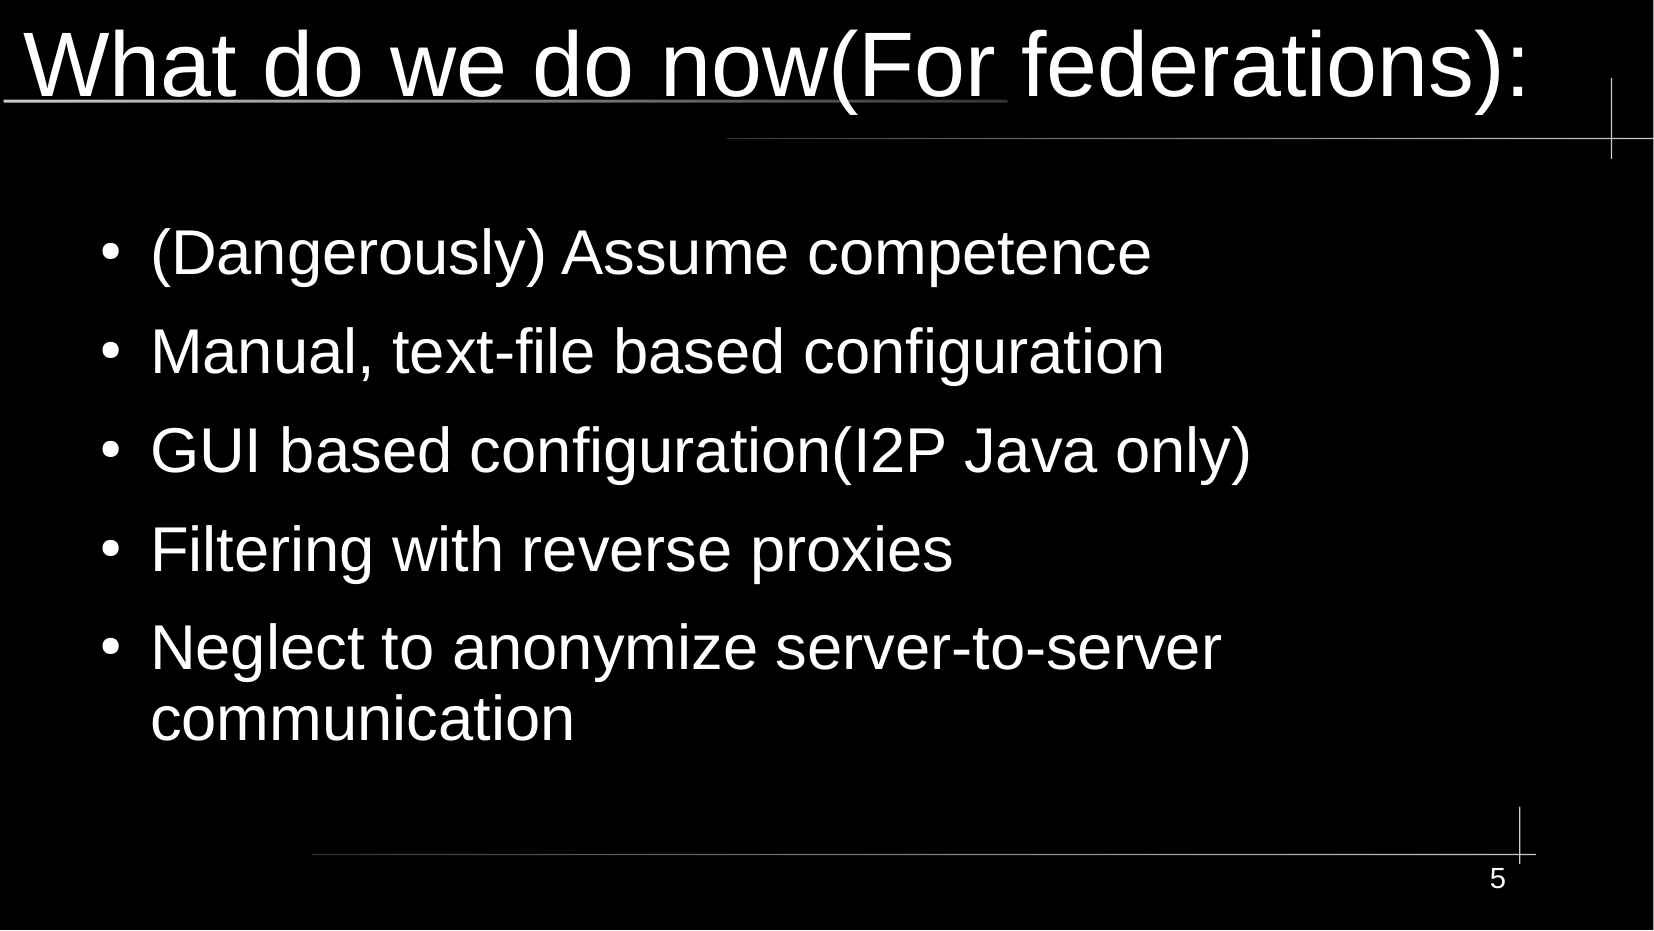

# What do we do now(For federations):
(Dangerously) Assume competence
Manual, text-file based configuration
GUI based configuration(I2P Java only)
Filtering with reverse proxies
Neglect to anonymize server-to-server communication
5